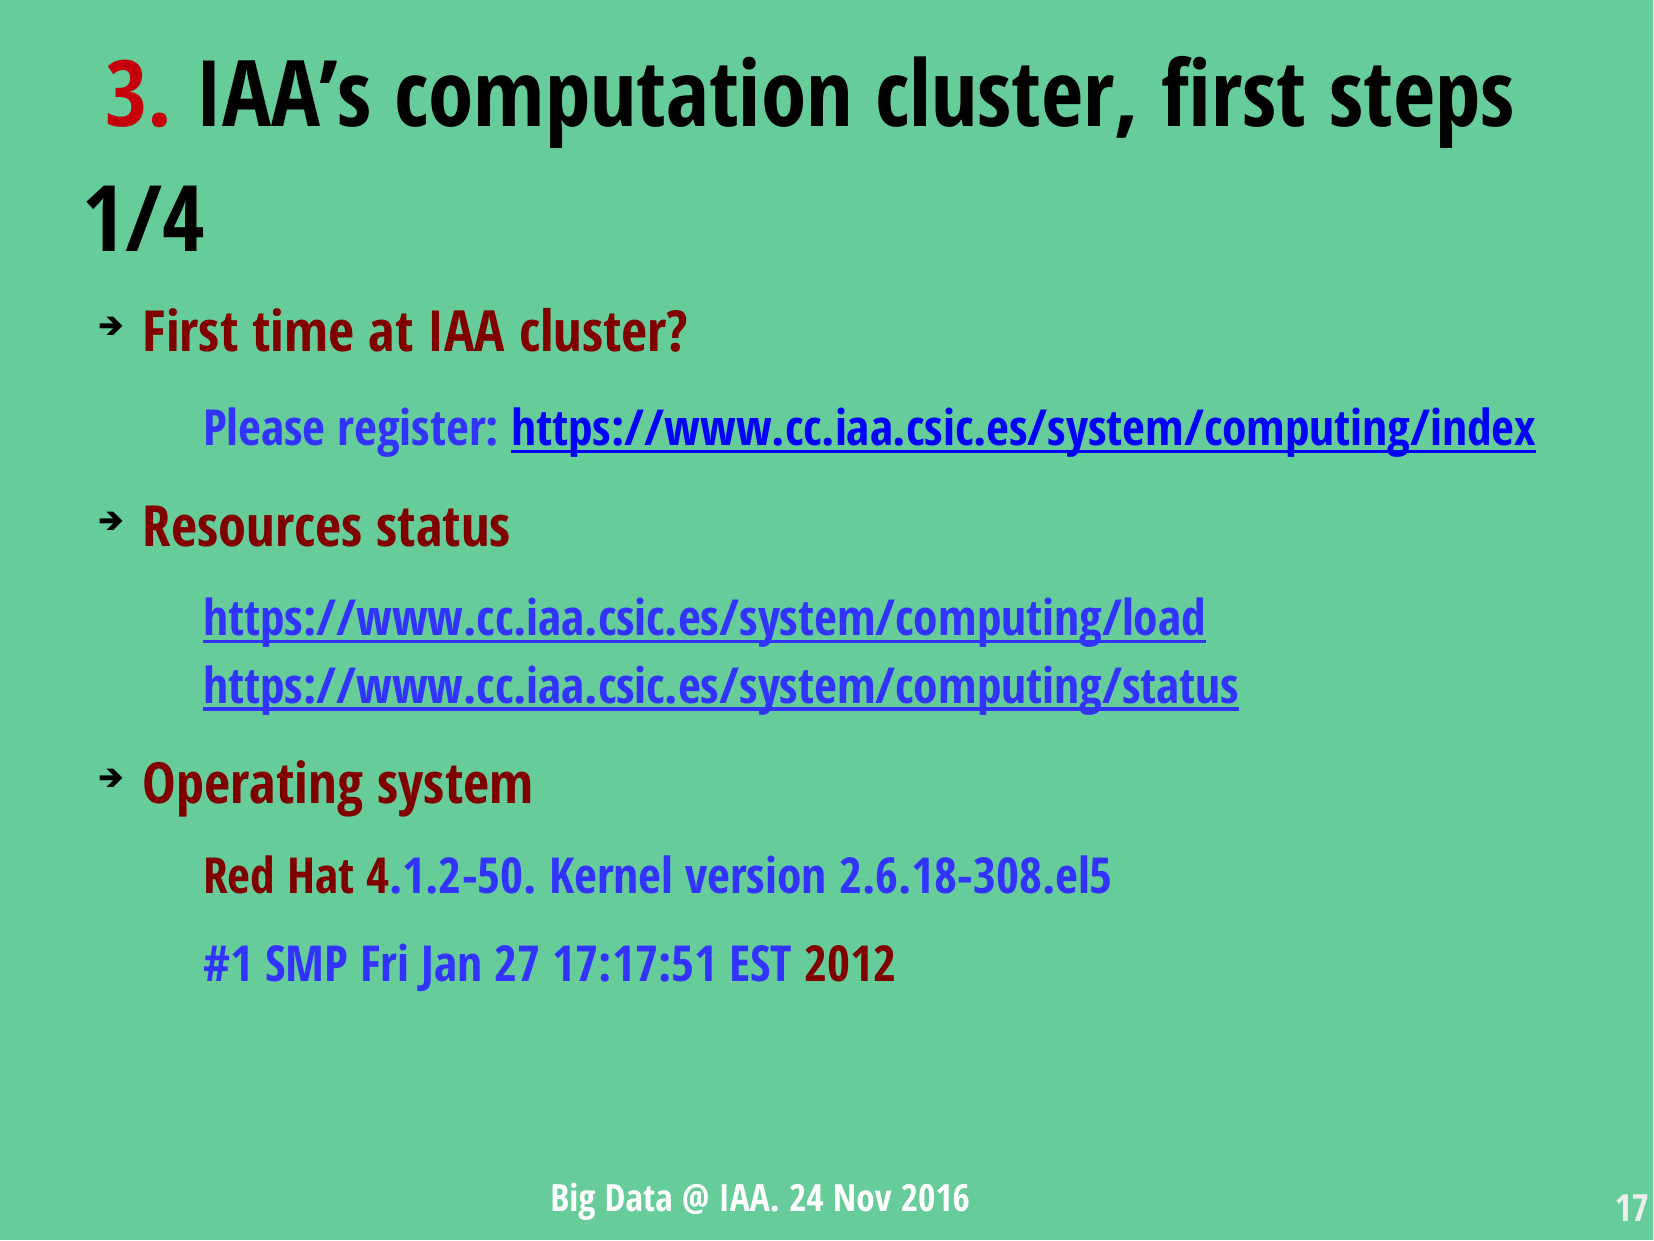

# 3. IAA’s computation cluster, first steps 1/4
First time at IAA cluster?
Please register: https://www.cc.iaa.csic.es/system/computing/index
Resources status
https://www.cc.iaa.csic.es/system/computing/loadhttps://www.cc.iaa.csic.es/system/computing/status
Operating system
Red Hat 4.1.2-50. Kernel version 2.6.18-308.el5
#1 SMP Fri Jan 27 17:17:51 EST 2012
Big Data @ IAA. 24 Nov 2016
17